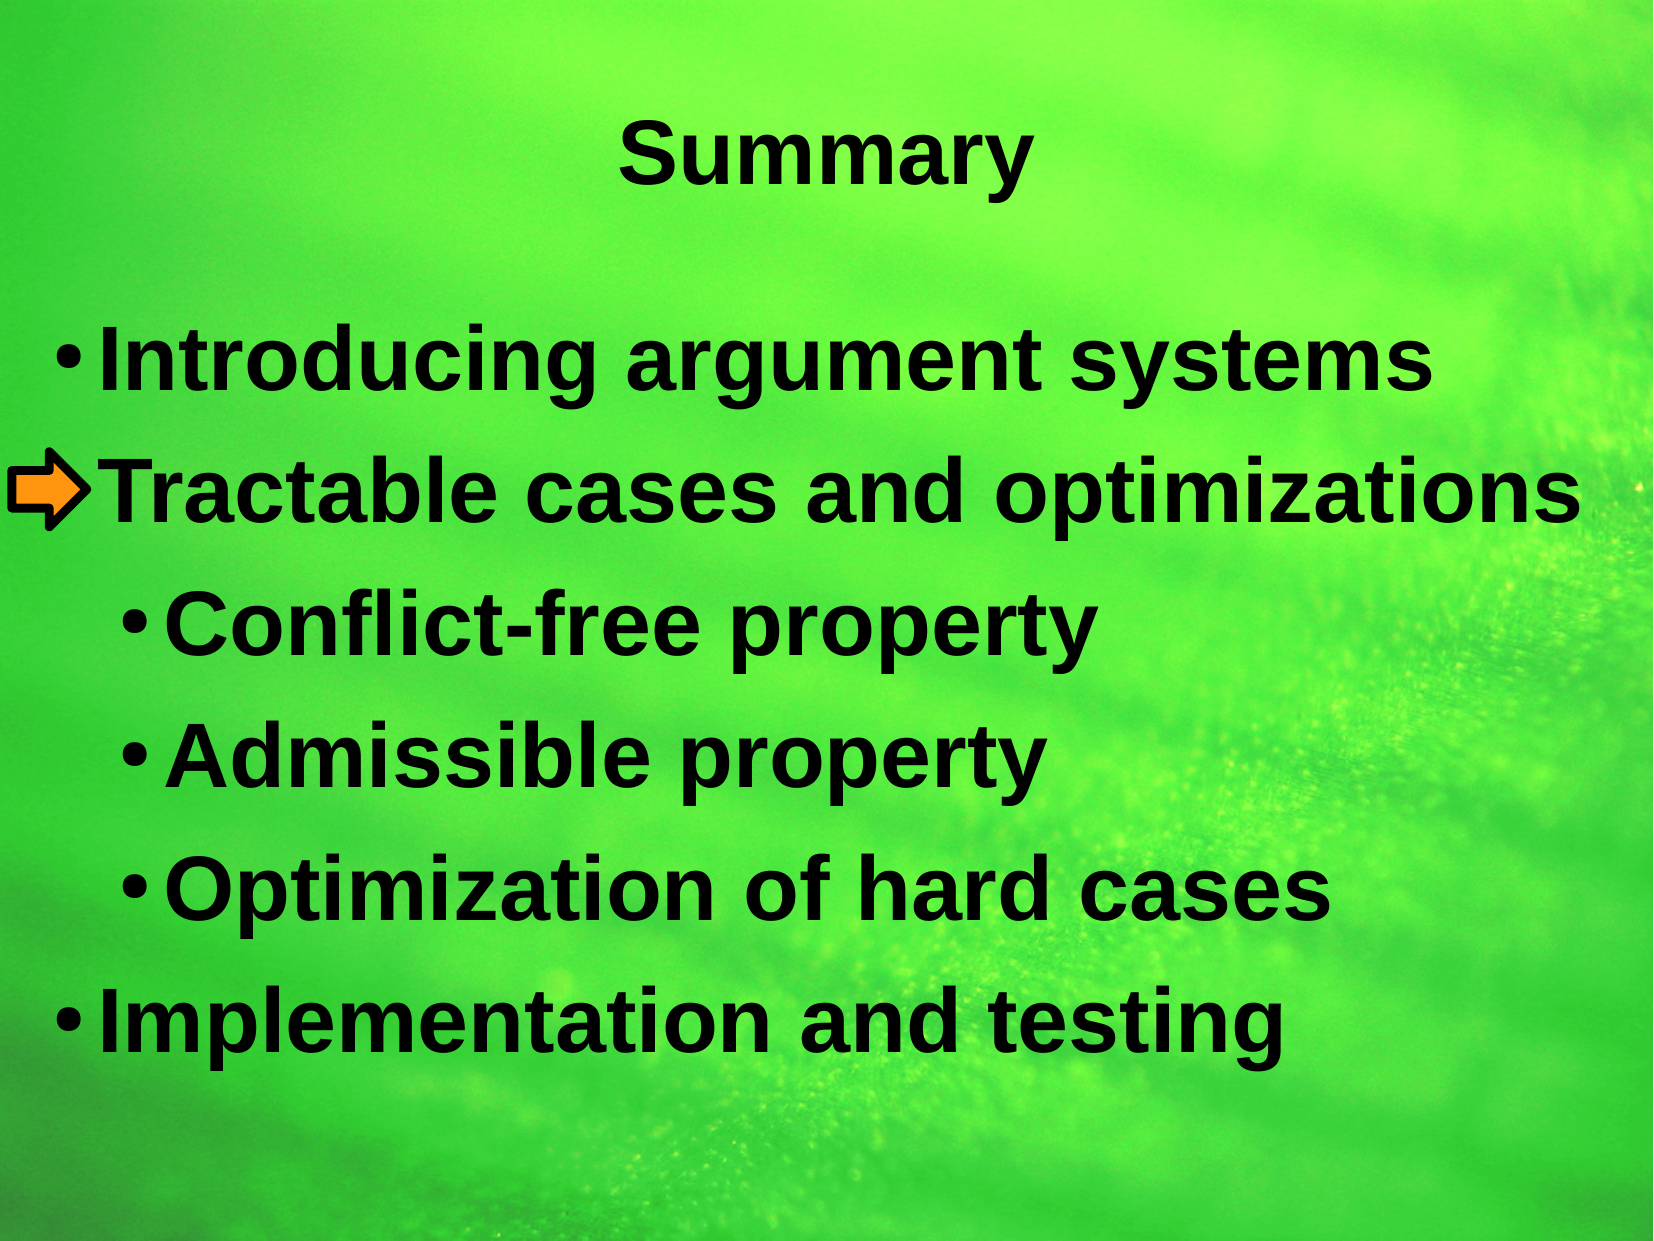

# Summary
Introducing argument systems
Tractable cases and optimizations
Conflict-free property
Admissible property
Optimization of hard cases
Implementation and testing